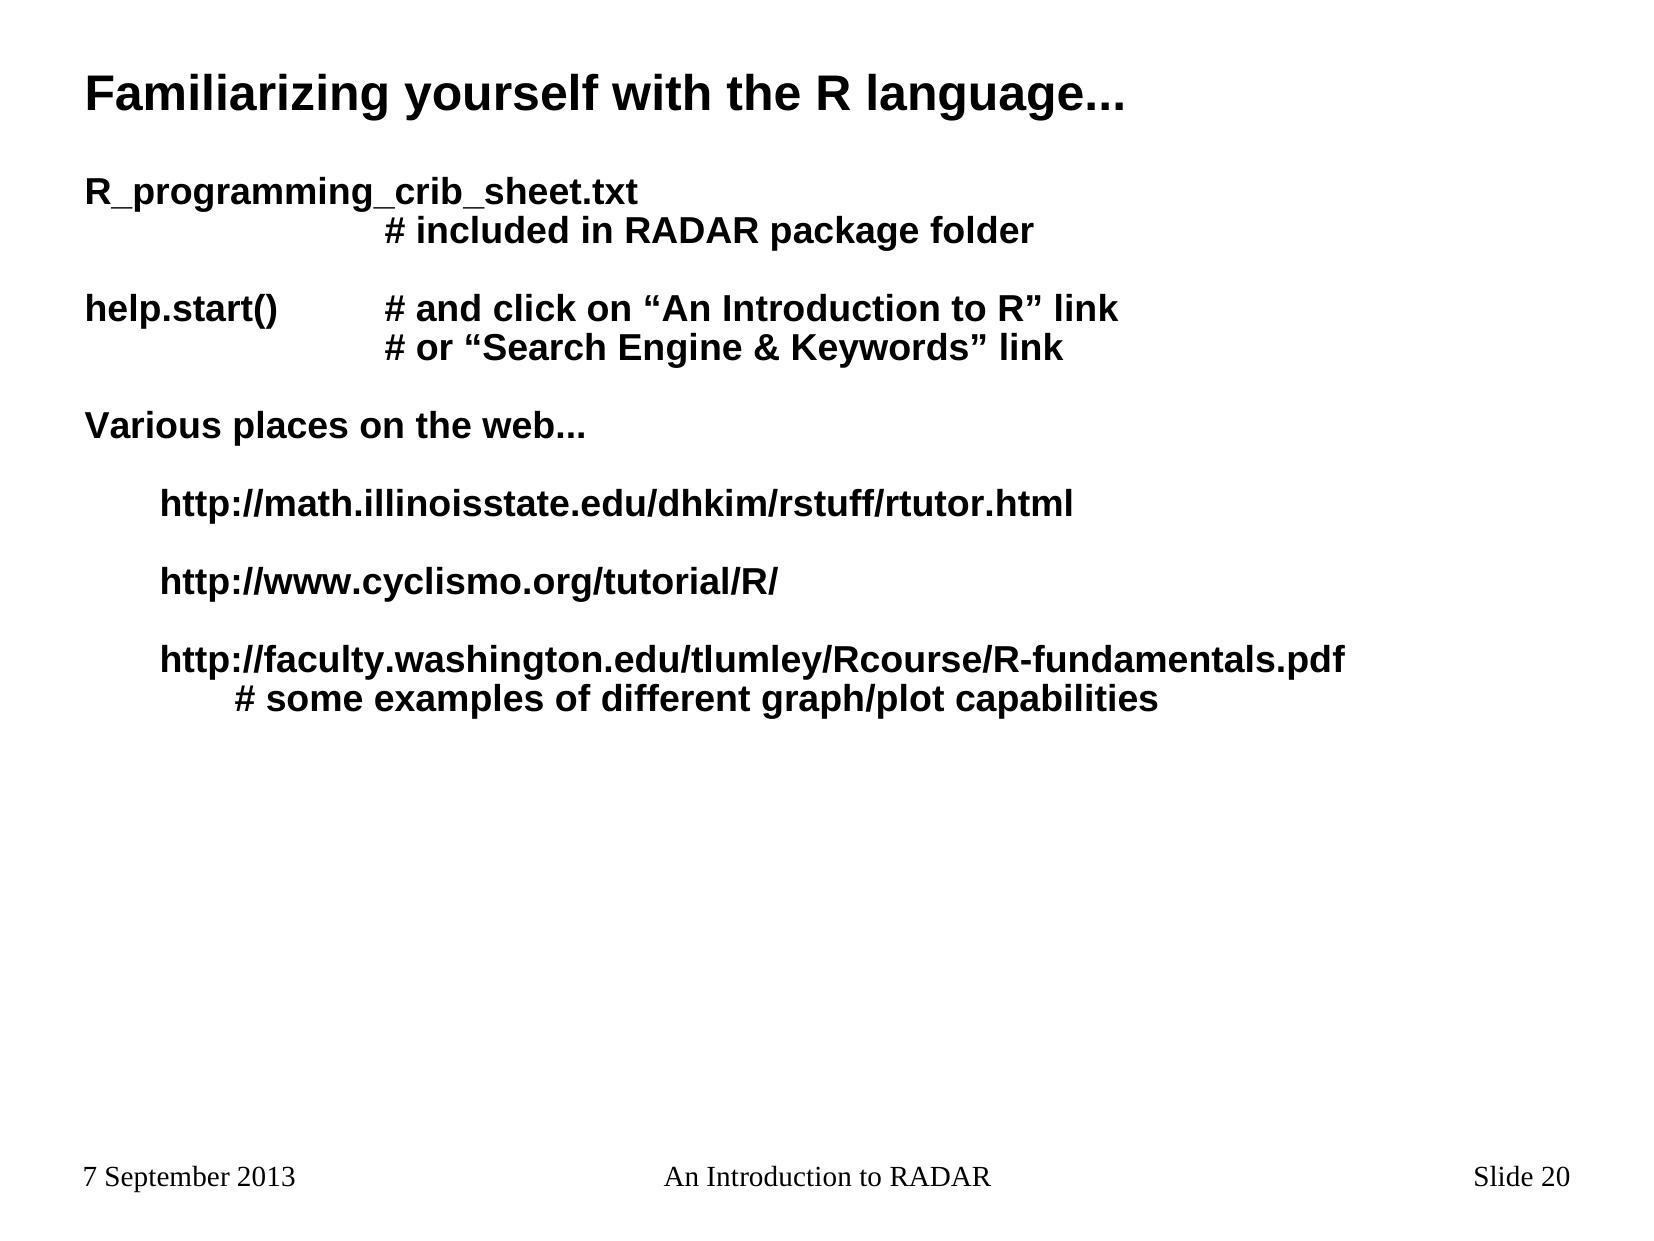

Familiarizing yourself with the R language...
R_programming_crib_sheet.txt
				# included in RADAR package folder
help.start()		# and click on “An Introduction to R” link
				# or “Search Engine & Keywords” link
Various places on the web...
	http://math.illinoisstate.edu/dhkim/rstuff/rtutor.html
	http://www.cyclismo.org/tutorial/R/
	http://faculty.washington.edu/tlumley/Rcourse/R-fundamentals.pdf
		# some examples of different graph/plot capabilities
20